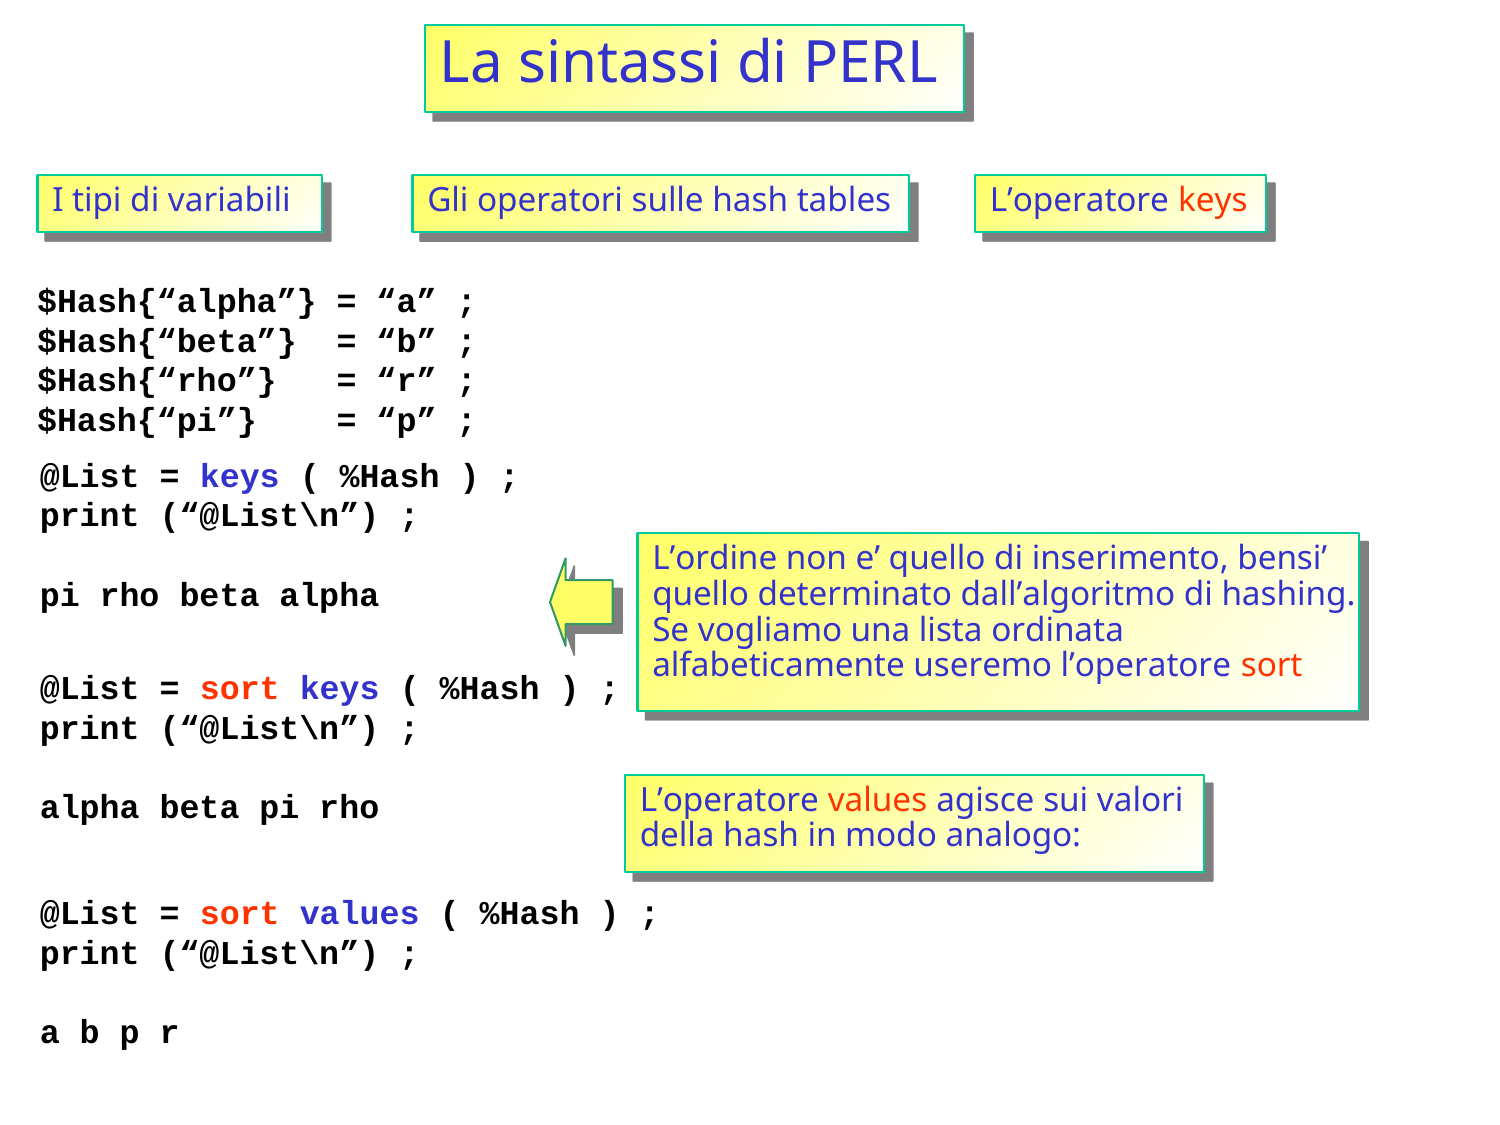

La sintassi di PERL
I tipi di variabili
Gli operatori sulle hash tables
L’operatore keys
$Hash{“alpha”} = “a” ;
$Hash{“beta”} = “b” ;
$Hash{“rho”} = “r” ;
$Hash{“pi”} = “p” ;
@List = keys ( %Hash ) ;
print (“@List\n”) ;
pi rho beta alpha
L’ordine non e’ quello di inserimento, bensi’
quello determinato dall’algoritmo di hashing.
Se vogliamo una lista ordinata
alfabeticamente useremo l’operatore sort
@List = sort keys ( %Hash ) ;
print (“@List\n”) ;
alpha beta pi rho
L’operatore values agisce sui valori
della hash in modo analogo:
@List = sort values ( %Hash ) ;
print (“@List\n”) ;
a b p r